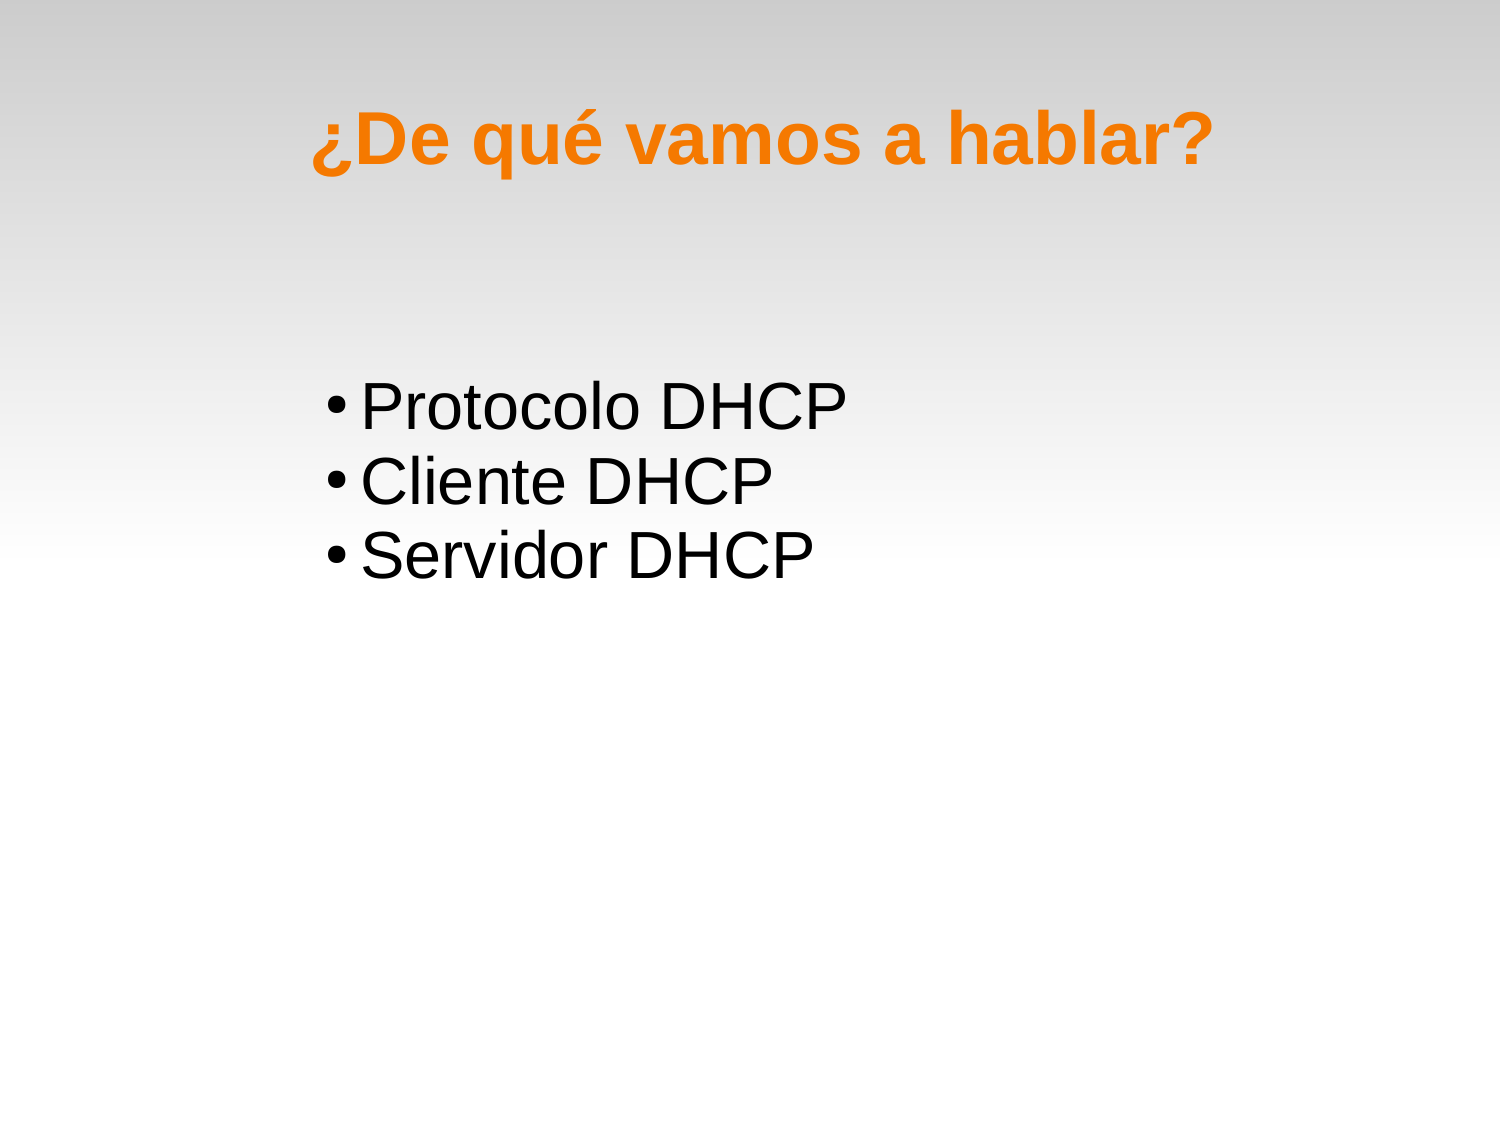

# ¿De qué vamos a hablar?
Protocolo DHCP
Cliente DHCP
Servidor DHCP